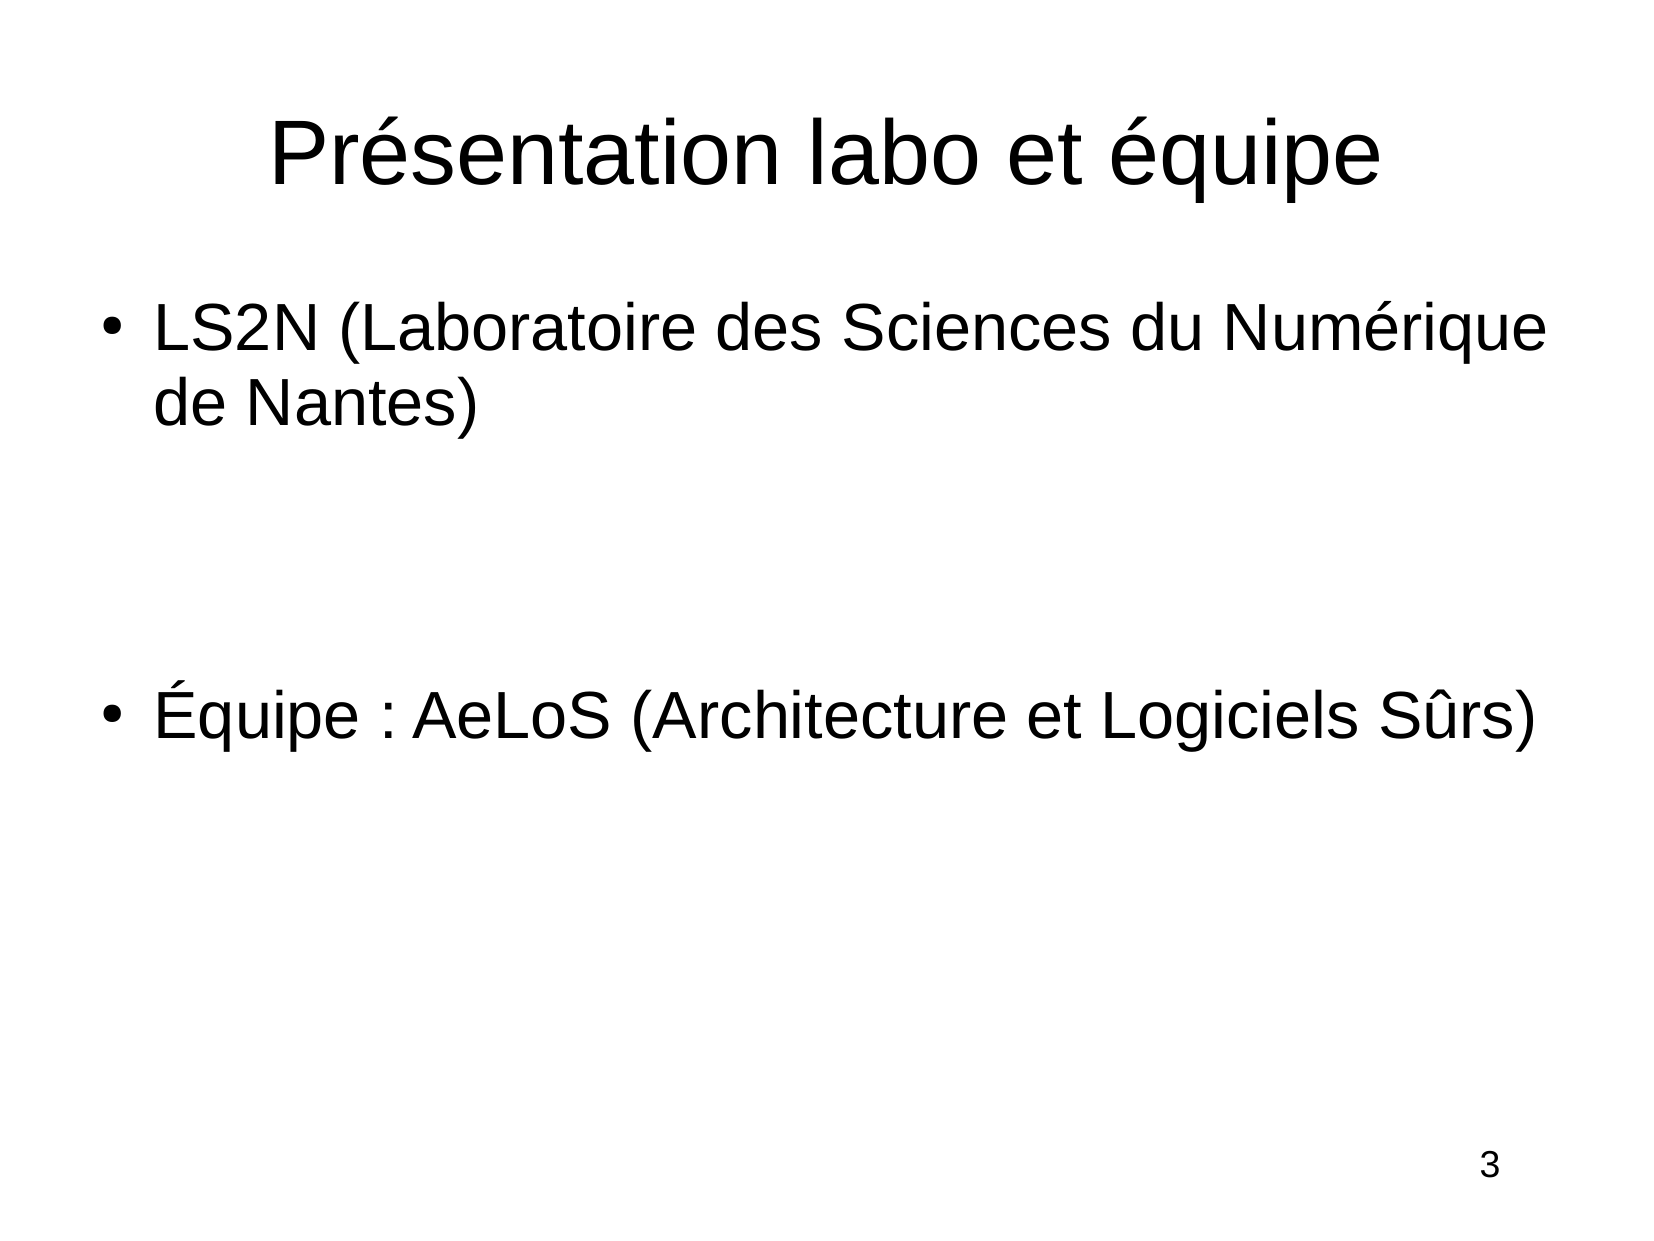

# Présentation labo et équipe
LS2N (Laboratoire des Sciences du Numérique de Nantes)
Équipe : AeLoS (Architecture et Logiciels Sûrs)